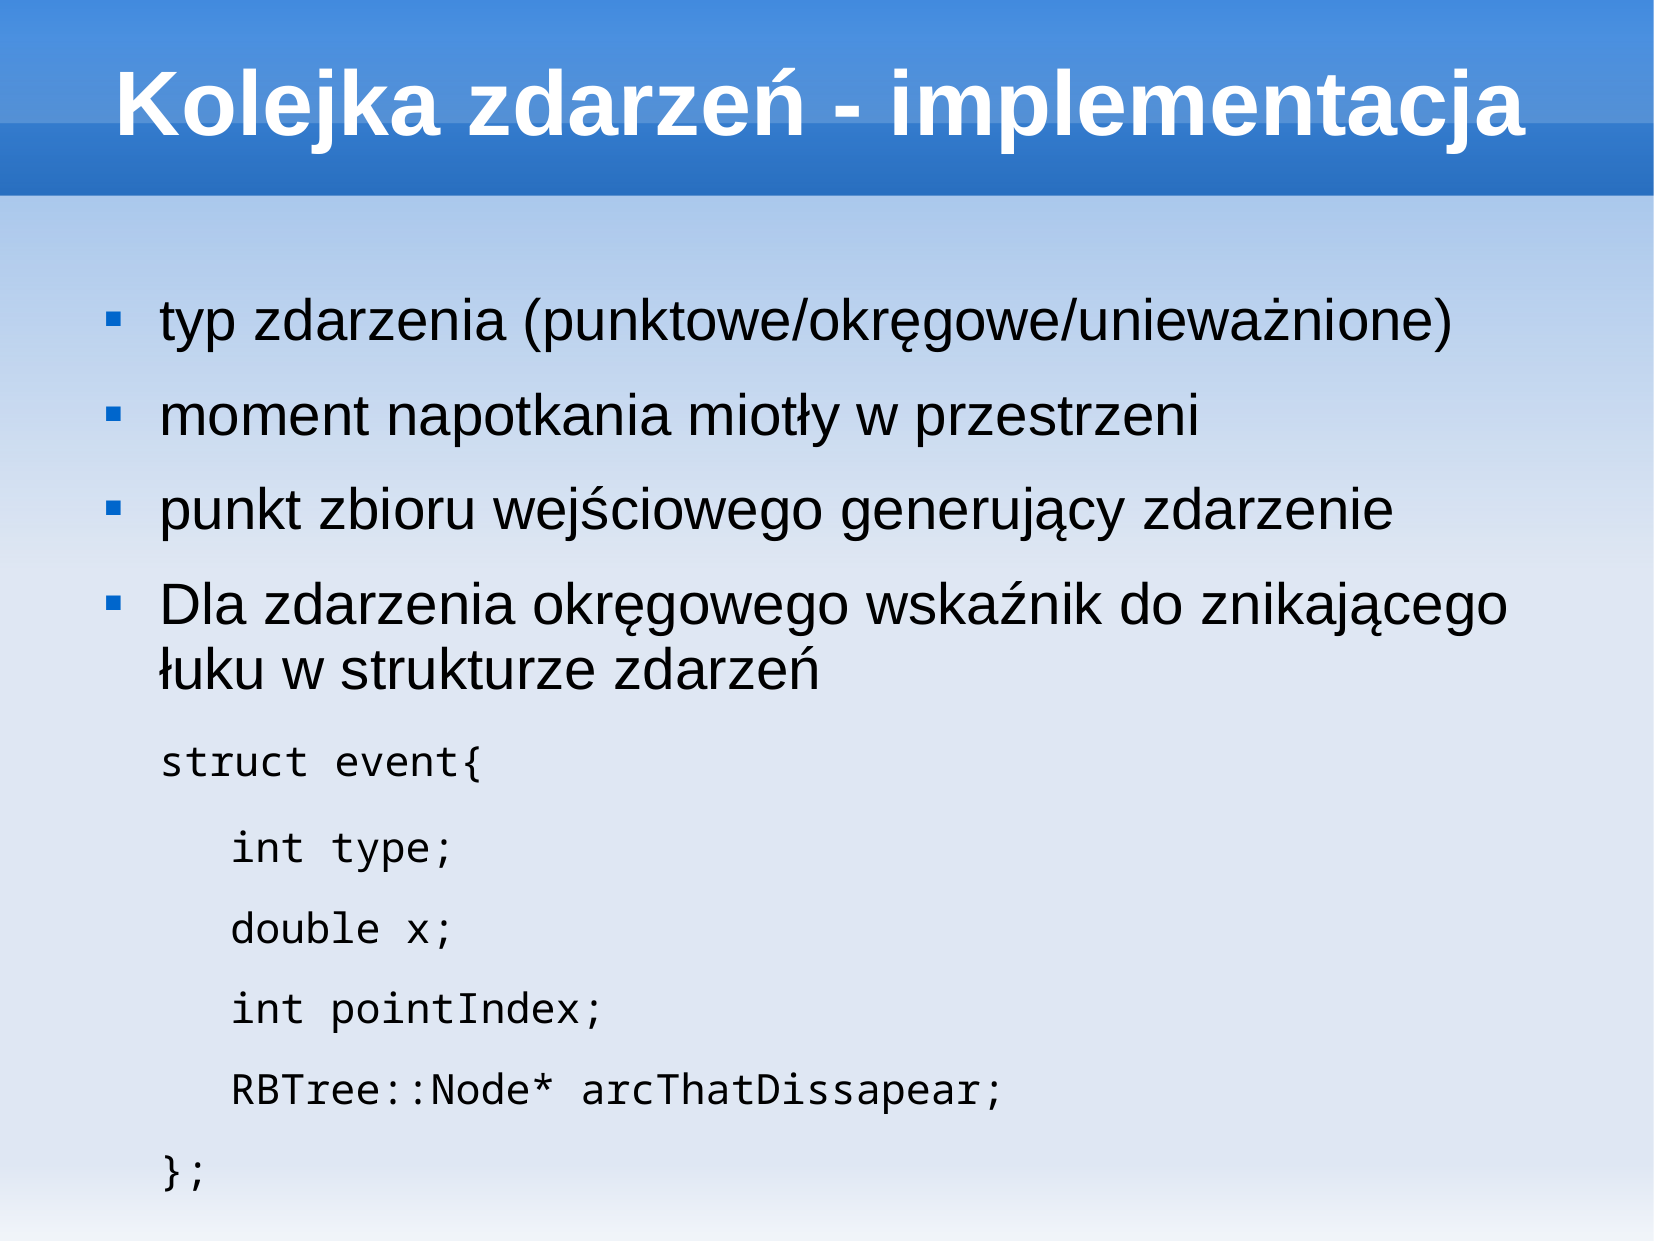

# Kolejka zdarzeń - implementacja
typ zdarzenia (punktowe/okręgowe/unieważnione)
moment napotkania miotły w przestrzeni
punkt zbioru wejściowego generujący zdarzenie
Dla zdarzenia okręgowego wskaźnik do znikającego łuku w strukturze zdarzeń
struct event{
int type;
double x;
int pointIndex;
RBTree::Node* arcThatDissapear;
};